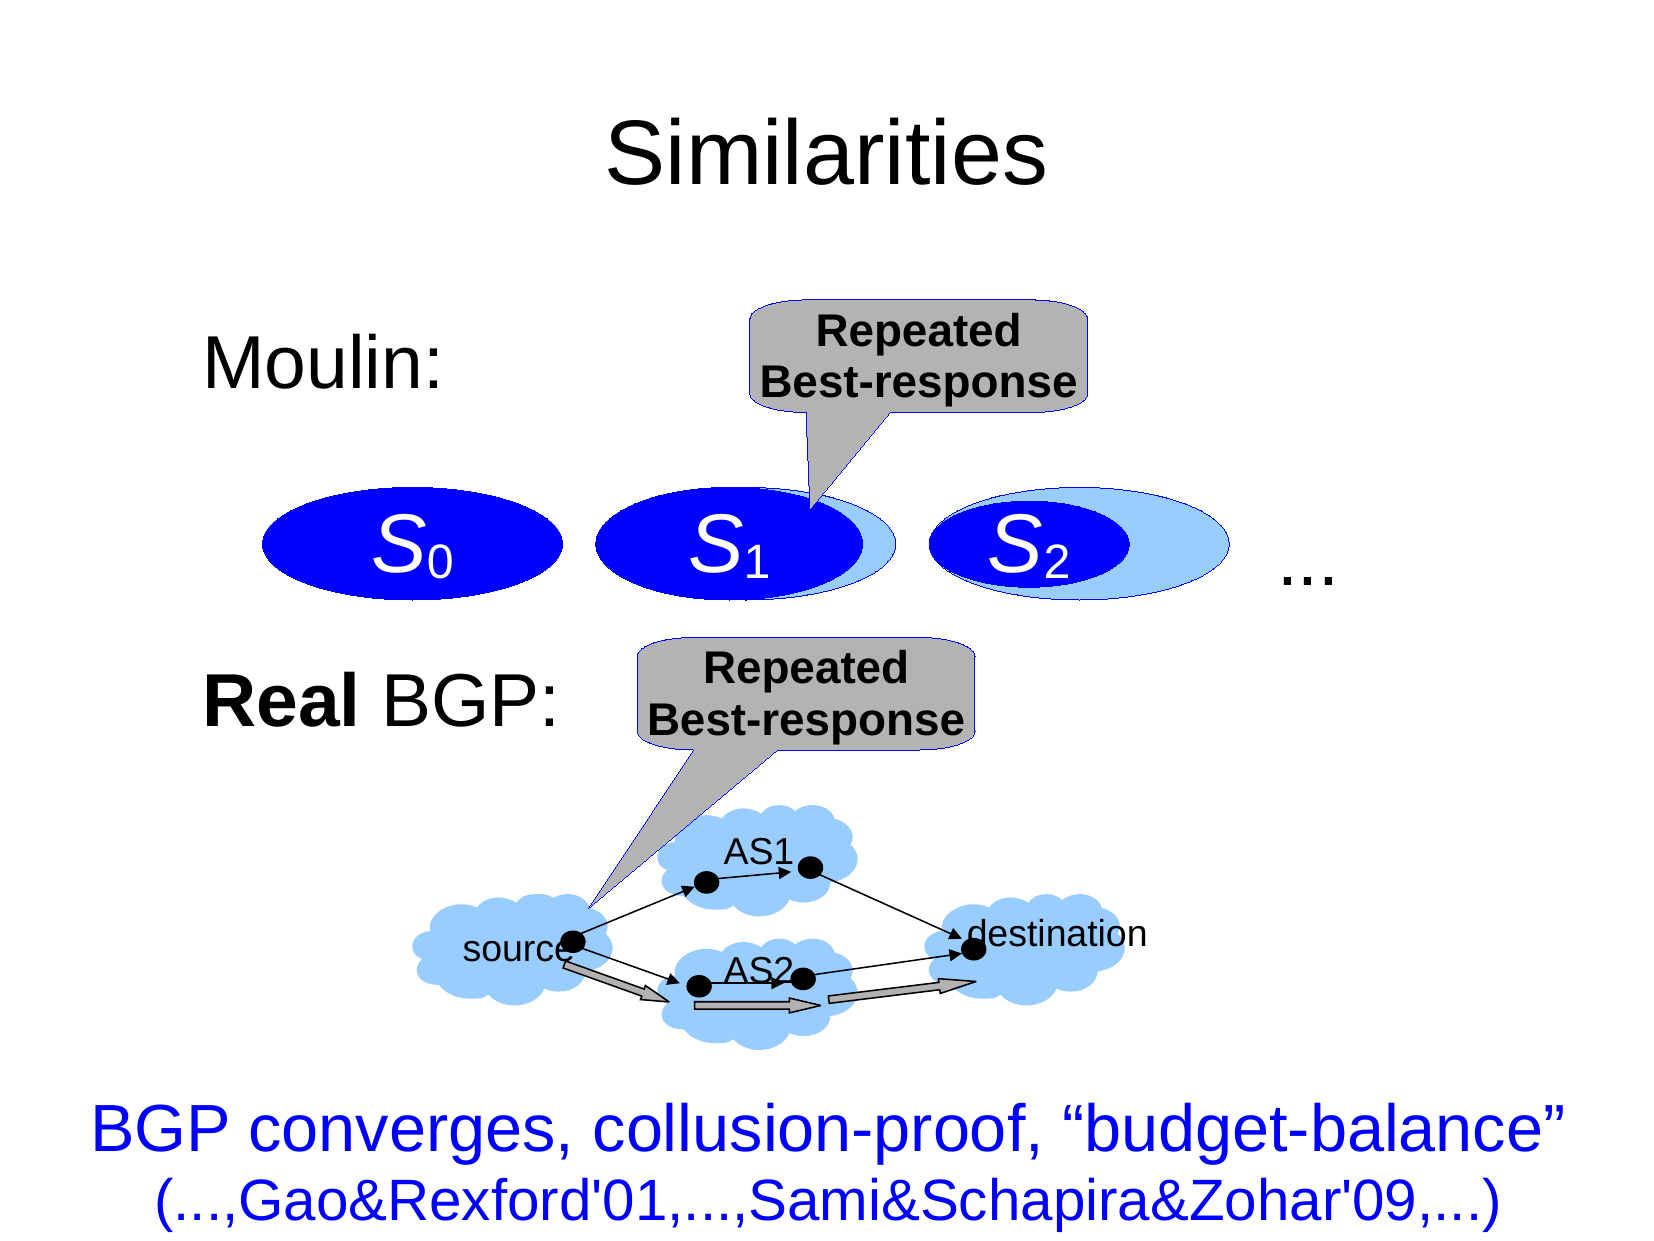

# Similarities
Repeated
Best-response
Moulin:
S0
S1
S2
...
Repeated
Best-response
Real BGP:
AS1
destination
source
AS2
BGP converges, collusion-proof, “budget-balance” (...,Gao&Rexford'01,...,Sami&Schapira&Zohar'09,...)